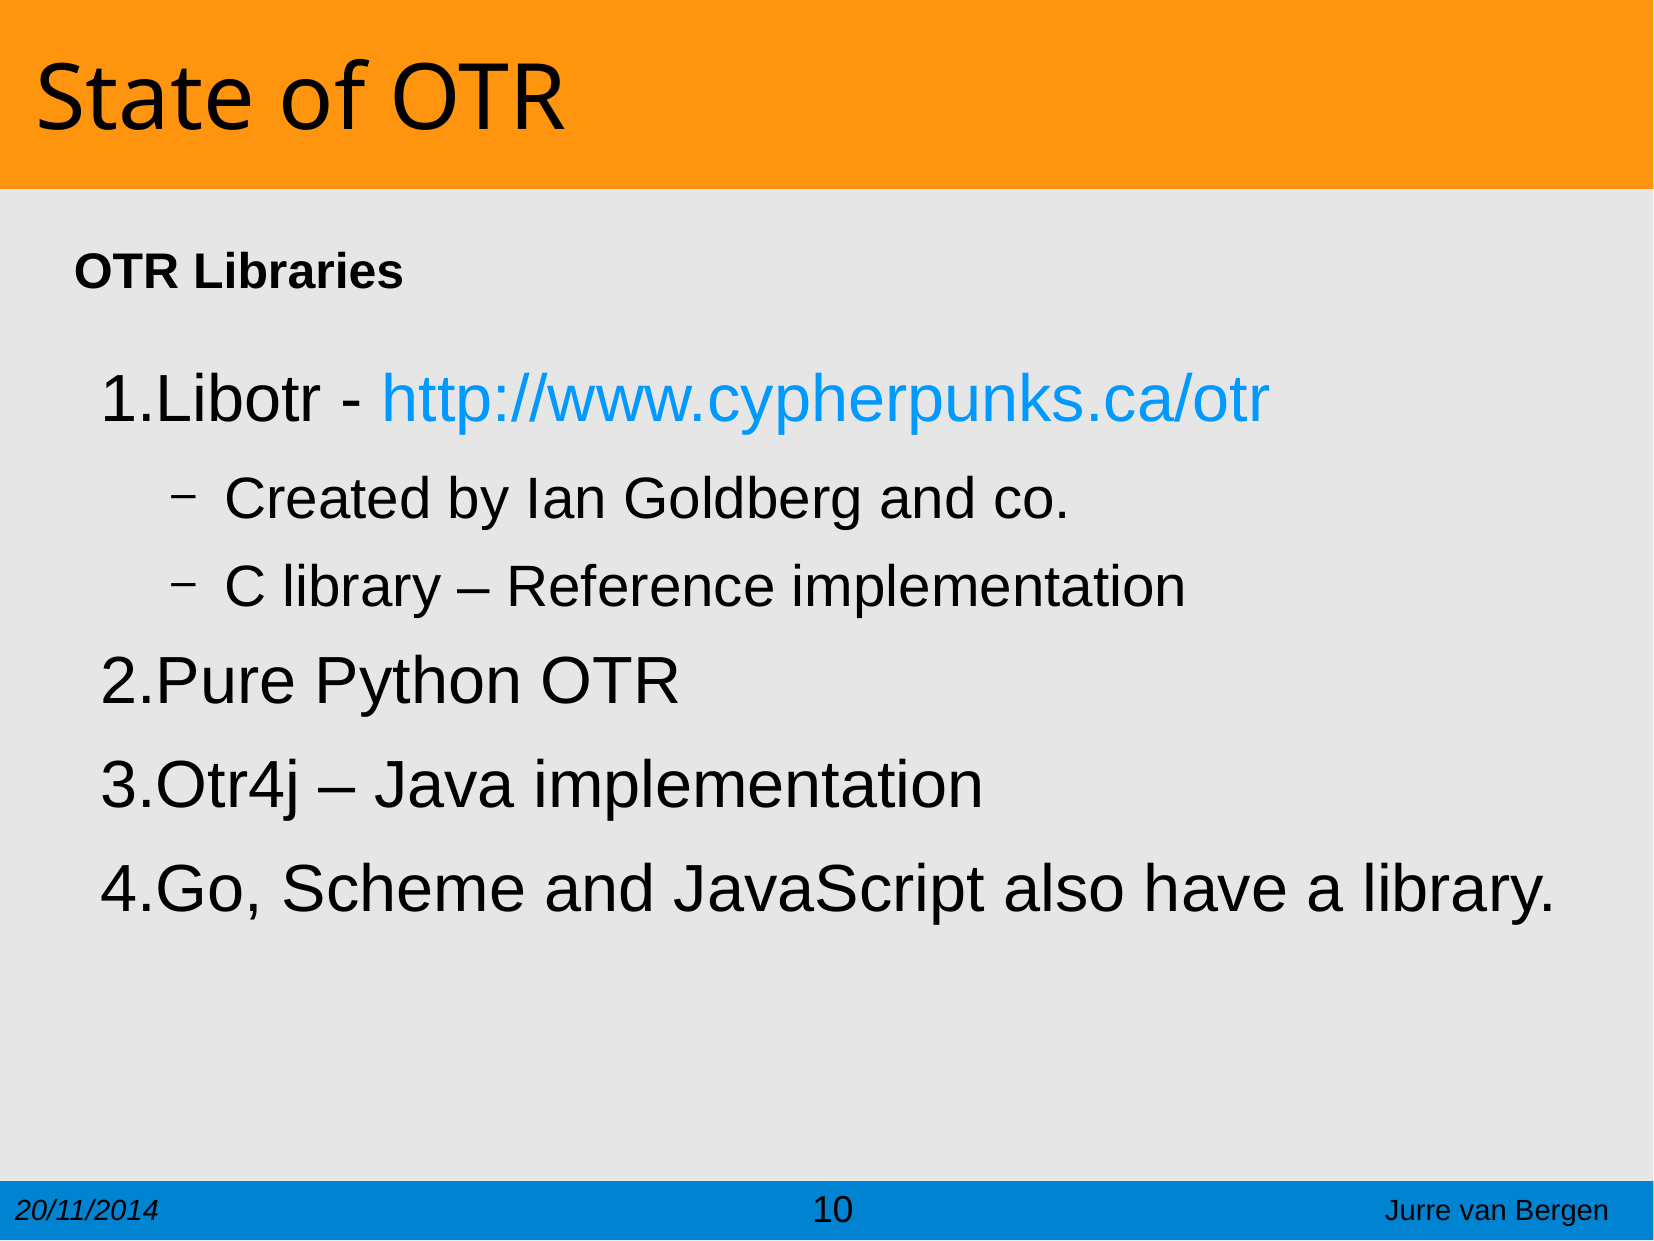

# State of OTR
OTR Libraries
Libotr - http://www.cypherpunks.ca/otr
Created by Ian Goldberg and co.
C library – Reference implementation
Pure Python OTR
Otr4j – Java implementation
Go, Scheme and JavaScript also have a library.